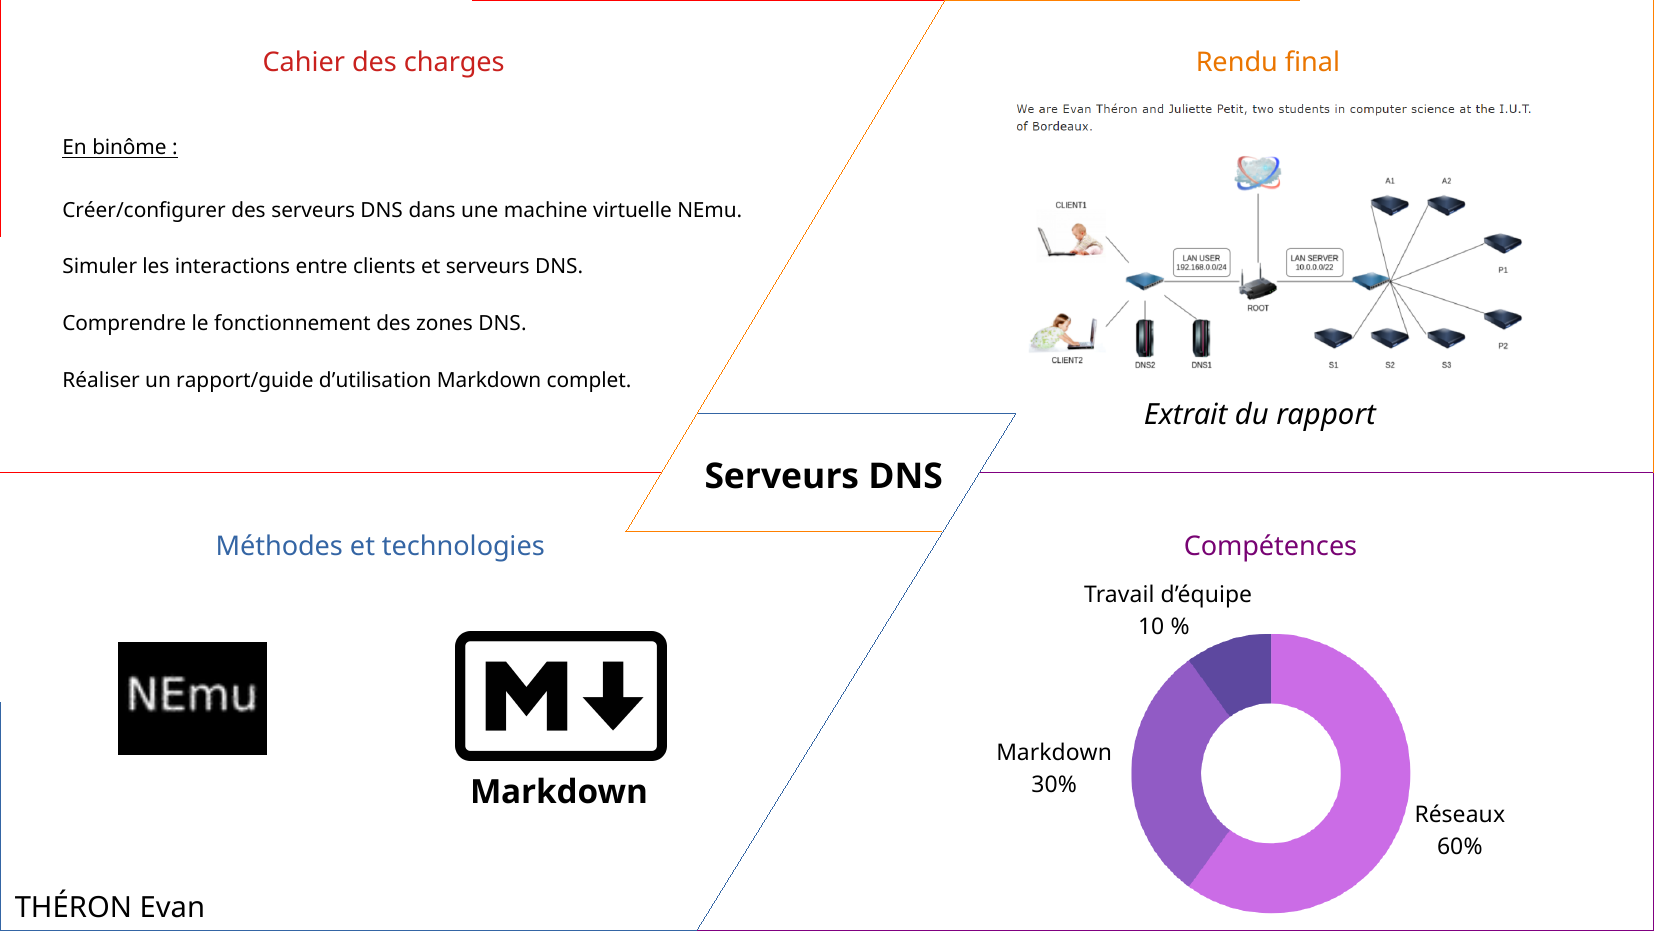

Cahier des charges
Rendu final
En binôme :
Créer/configurer des serveurs DNS dans une machine virtuelle NEmu.
Simuler les interactions entre clients et serveurs DNS.
Comprendre le fonctionnement des zones DNS.
Réaliser un rapport/guide d’utilisation Markdown complet.
Extrait du rapport
Serveurs DNS
Méthodes et technologies
Compétences
Travail d’équipe
 10 %
Markdown
Markdown
30%
Réseaux
60%
THÉRON Evan